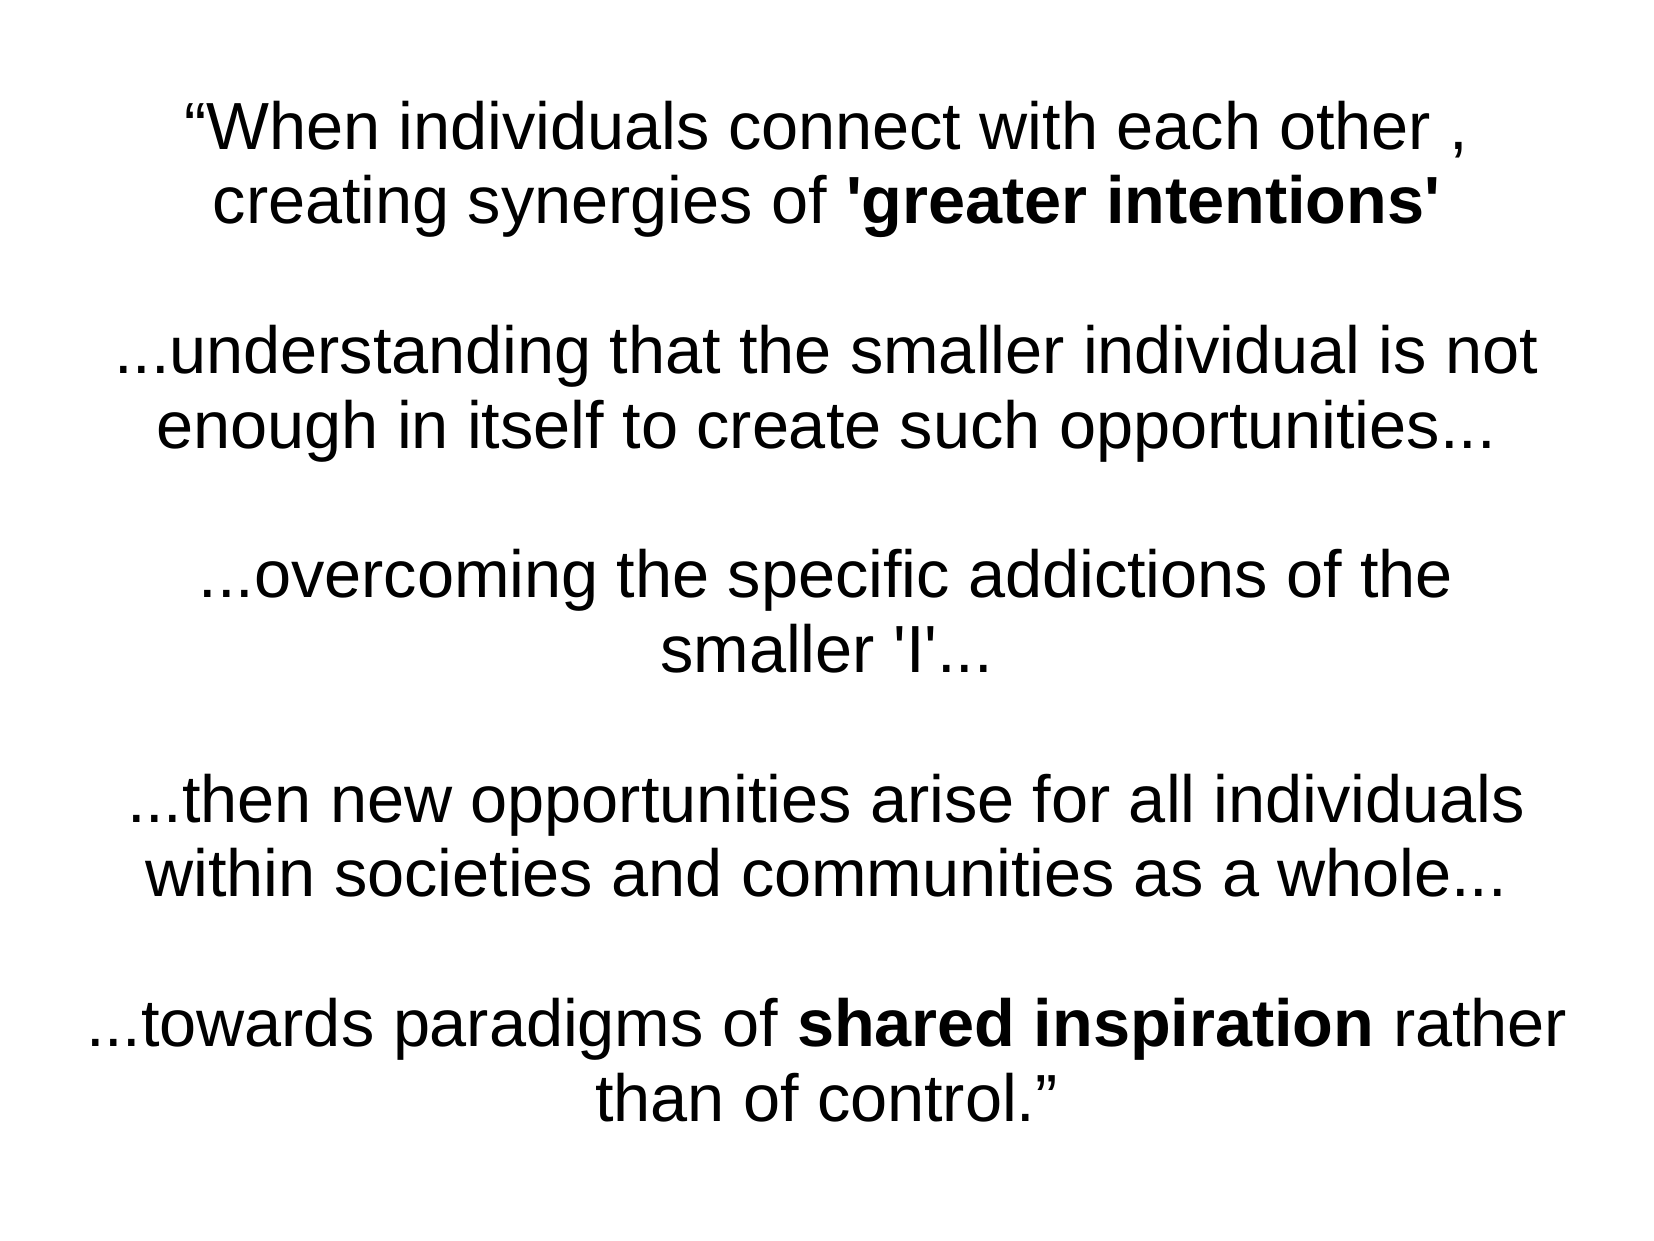

# “When individuals connect with each other , creating synergies of 'greater intentions'
...understanding that the smaller individual is not enough in itself to create such opportunities...
...overcoming the specific addictions of the smaller 'I'...
...then new opportunities arise for all individuals within societies and communities as a whole...
...towards paradigms of shared inspiration rather than of control.”